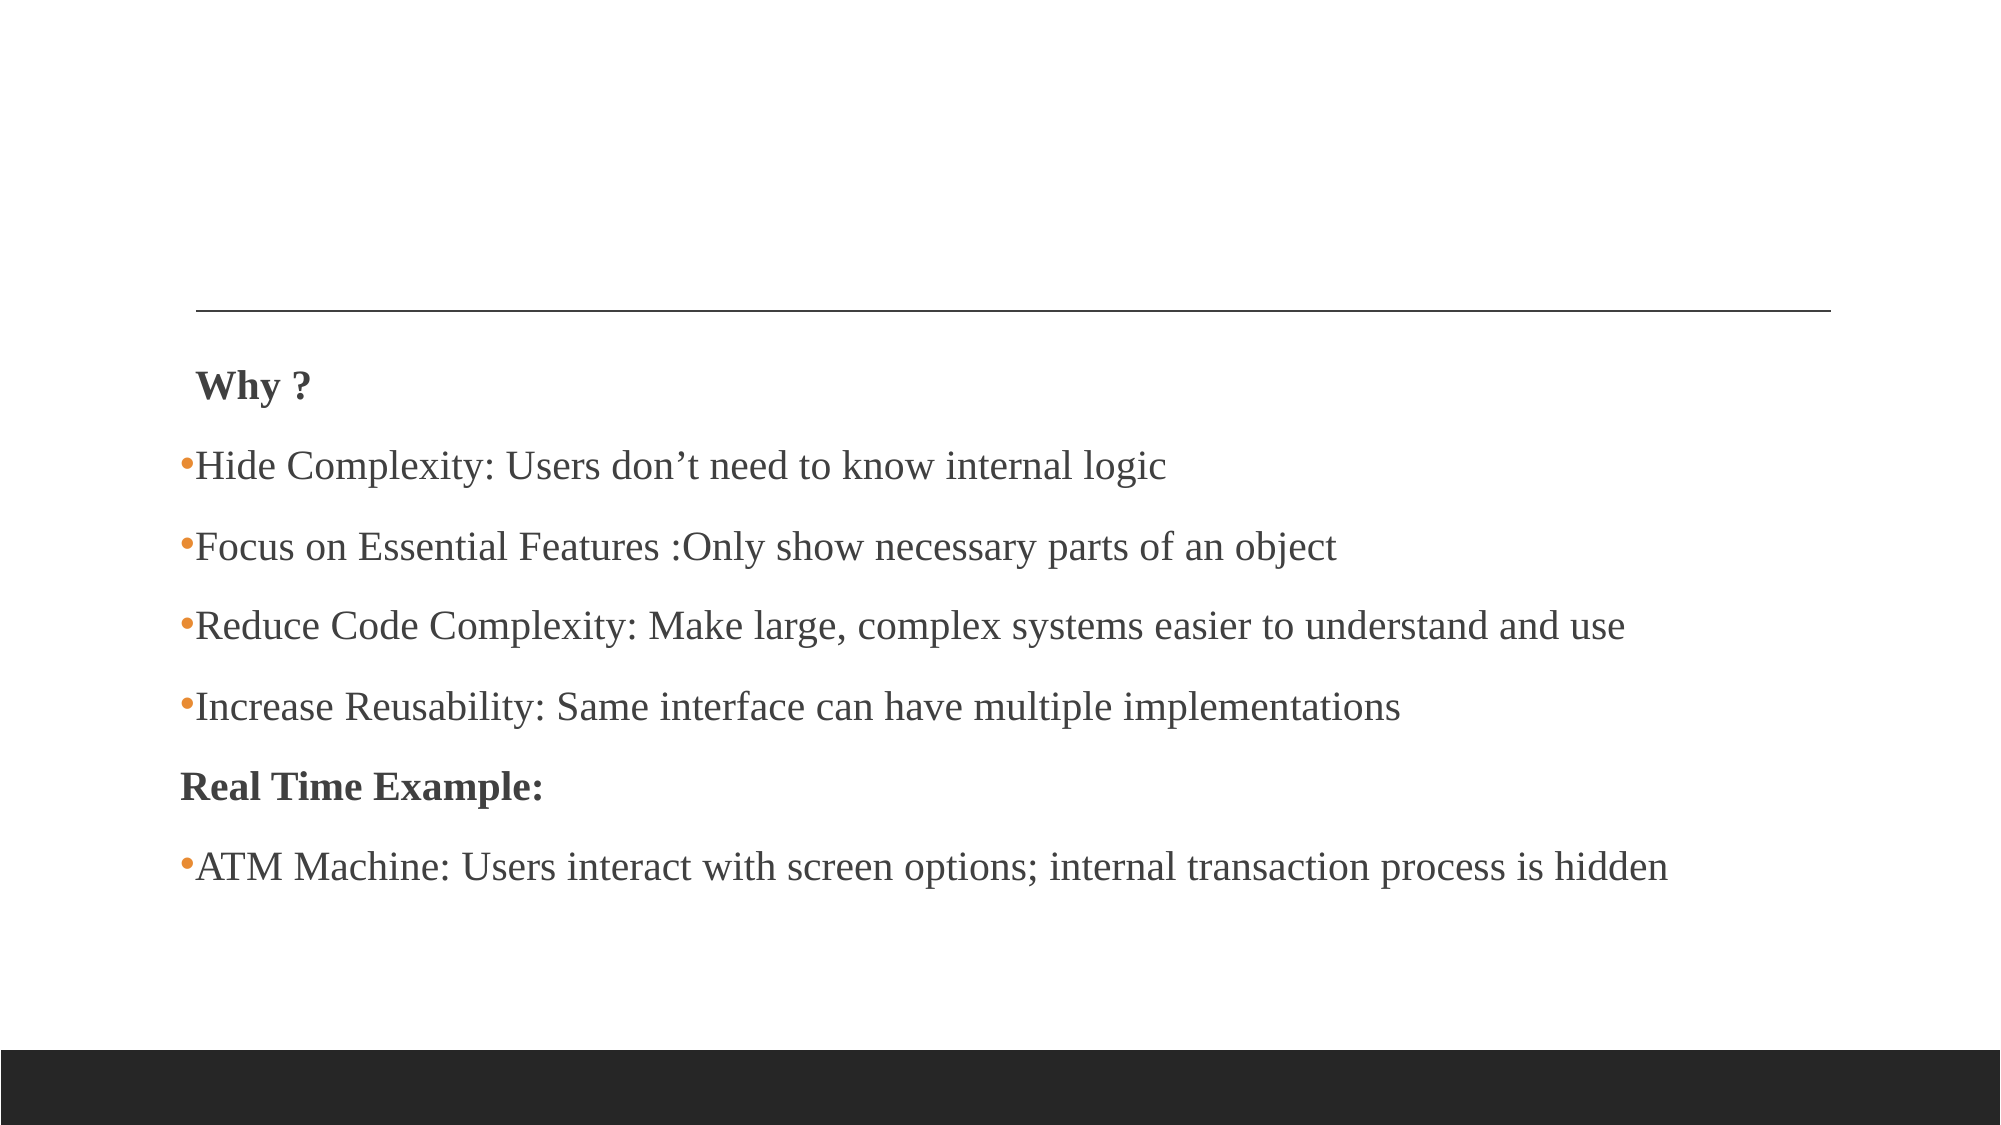

# Why ?
Hide Complexity: Users don’t need to know internal logic
Focus on Essential Features :Only show necessary parts of an object
Reduce Code Complexity: Make large, complex systems easier to understand and use
Increase Reusability: Same interface can have multiple implementations
Real Time Example:
ATM Machine: Users interact with screen options; internal transaction process is hidden